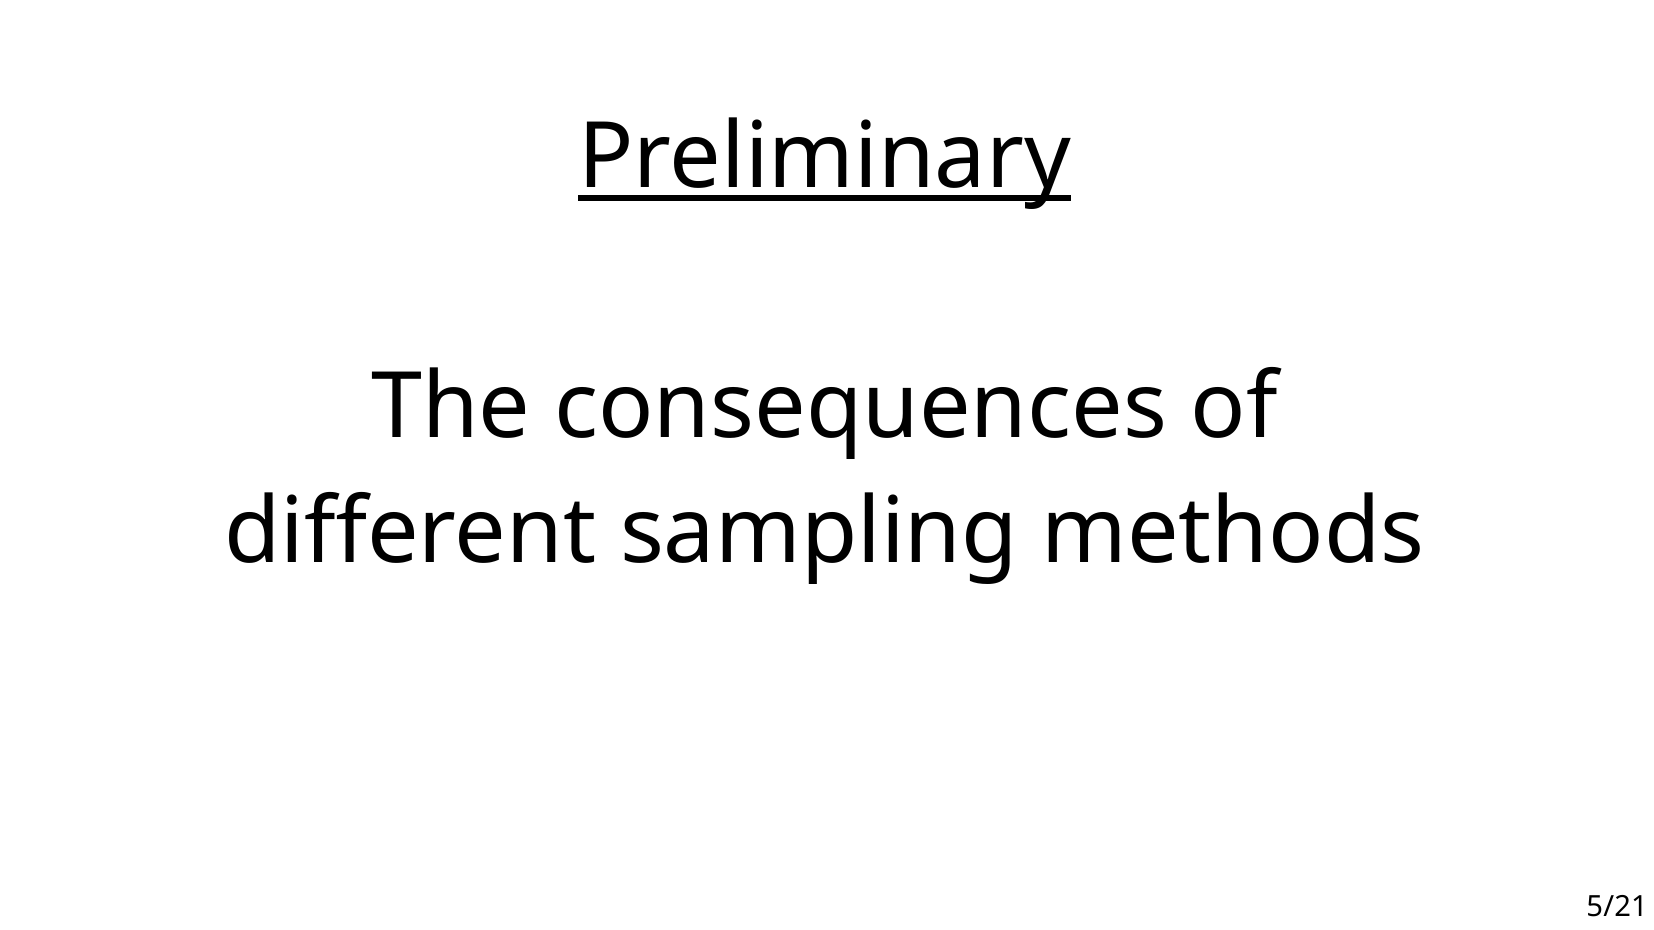

# Preliminary The consequences of different sampling methods
5